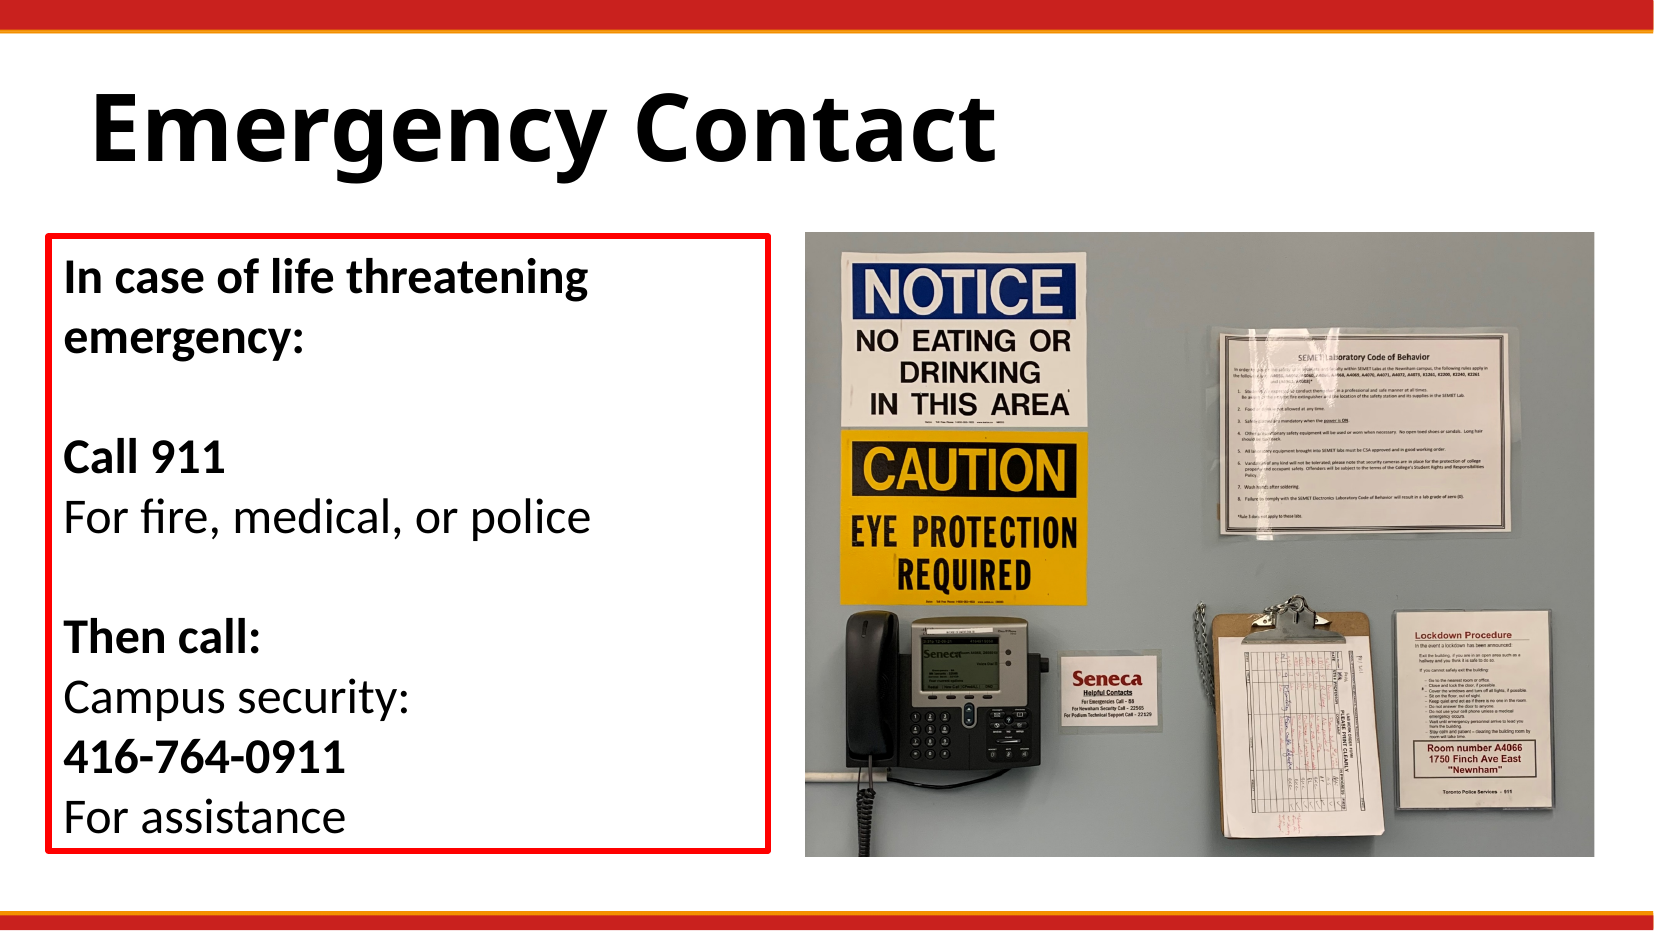

# Emergency Contact
In case of life threatening emergency:
Call 911
For fire, medical, or police
Then call:
Campus security:
416-764-0911
For assistance